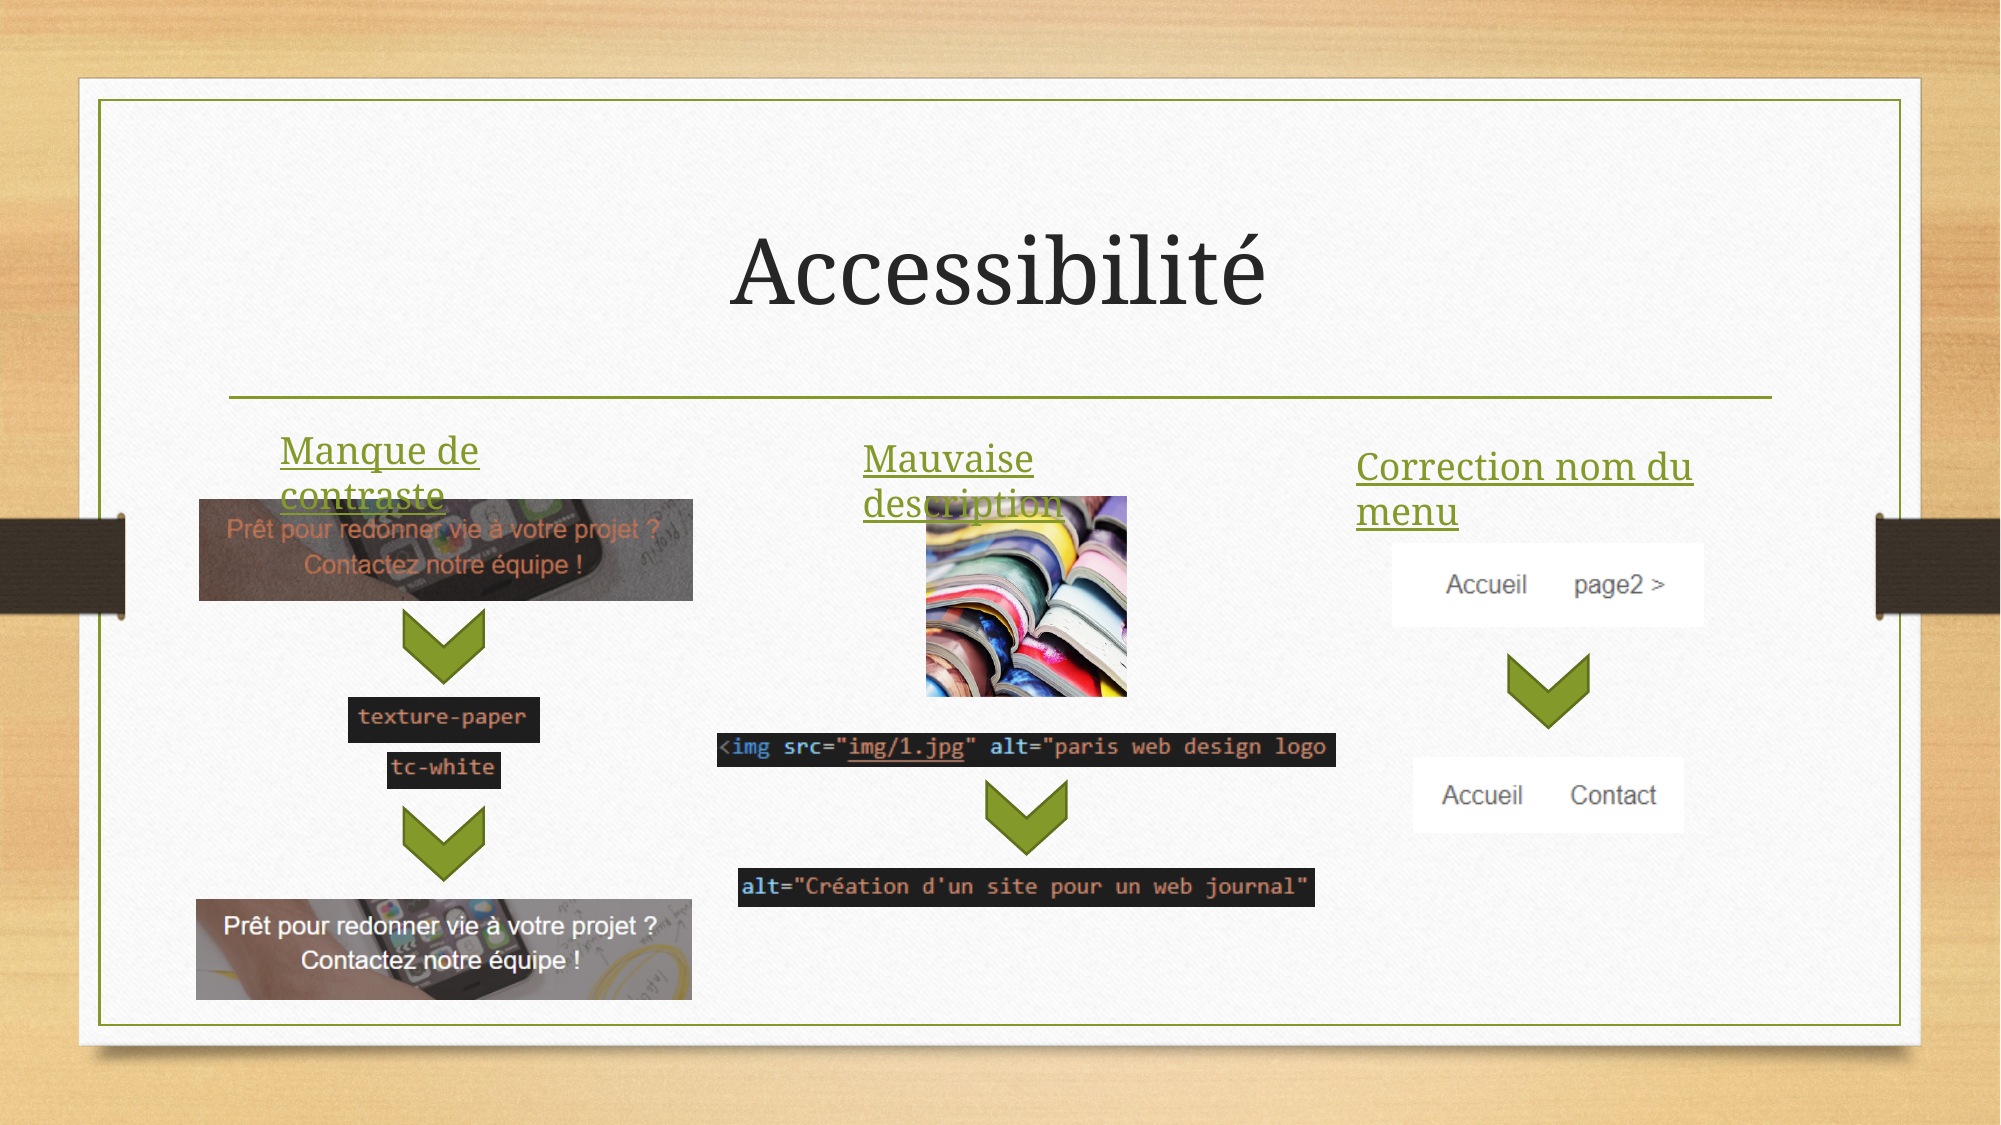

# Accessibilité
Manque de contraste
Mauvaise description
Correction nom du menu